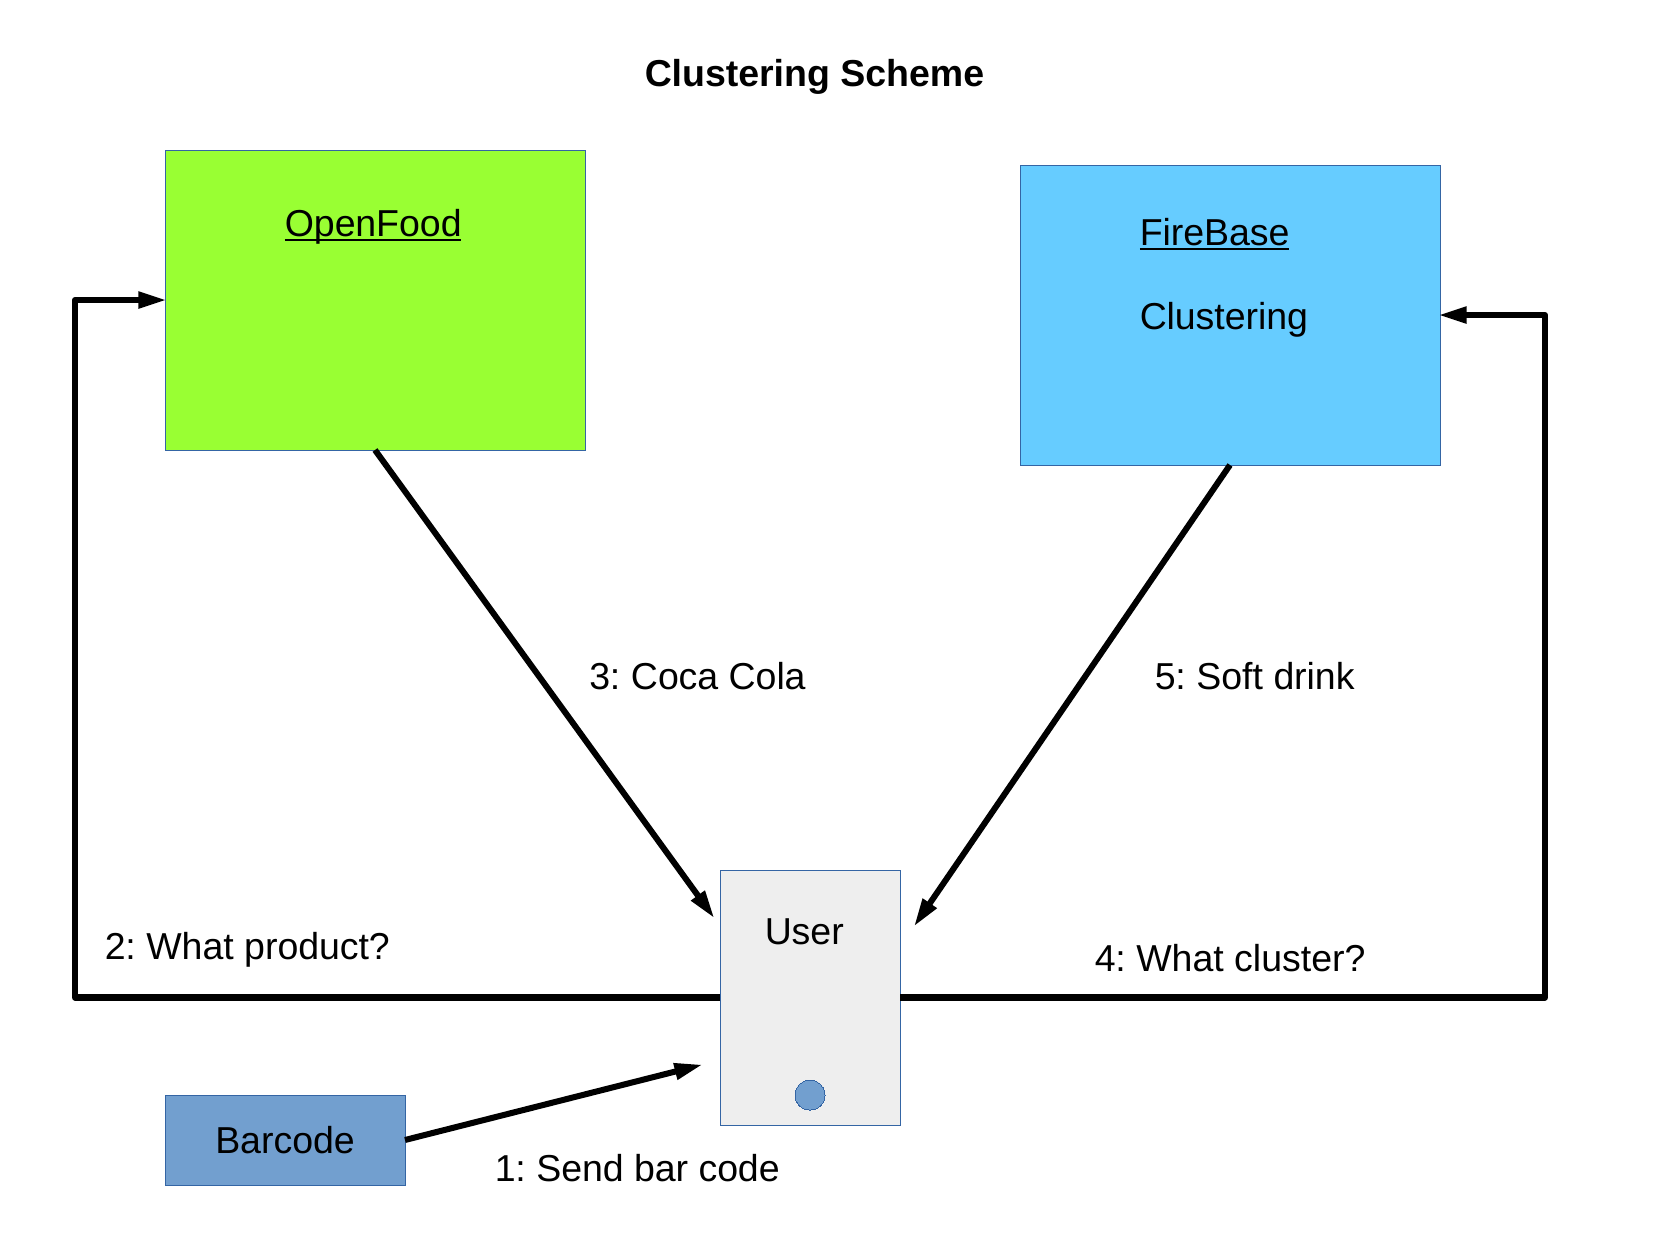

Clustering Scheme
OpenFood
FireBase
Clustering
3: Coca Cola
5: Soft drink
User
2: What product?
4: What cluster?
Barcode
1: Send bar code